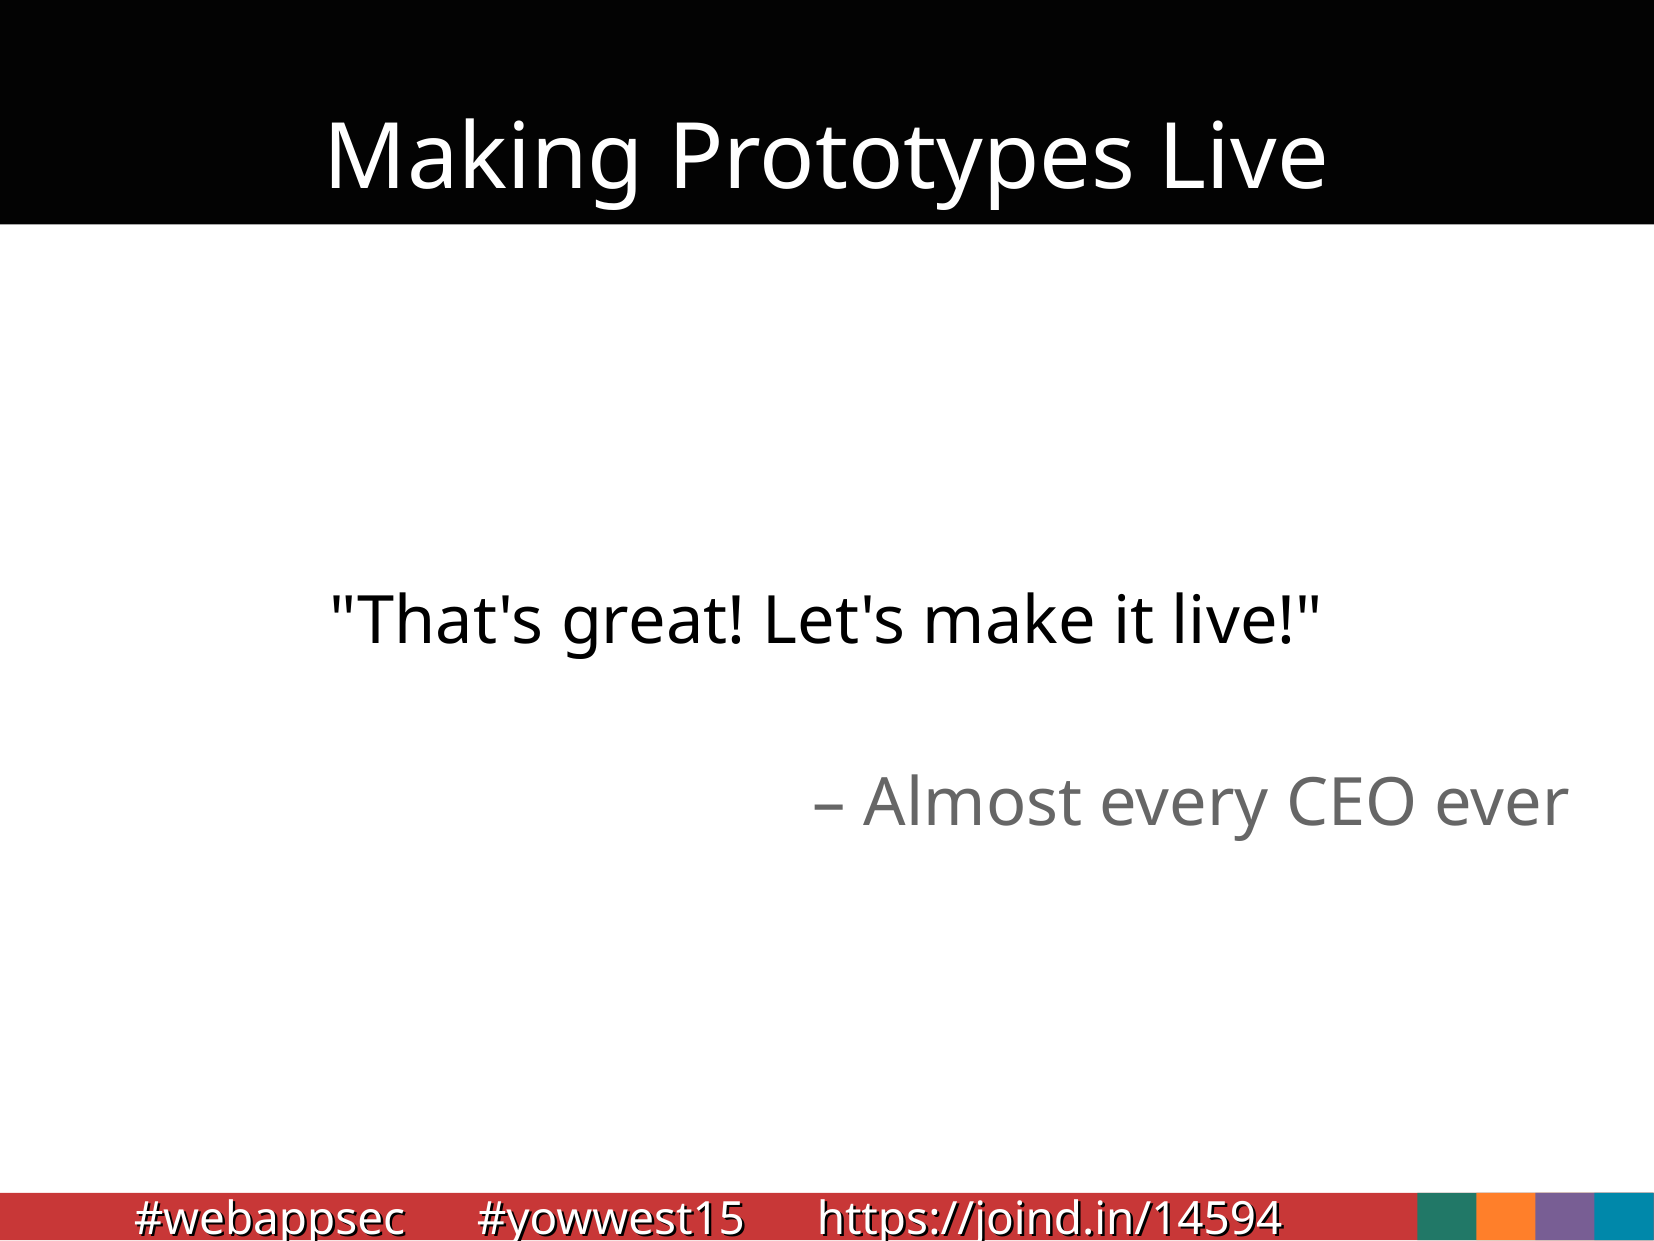

# Making Prototypes Live
"That's great! Let's make it live!"
– Almost every CEO ever